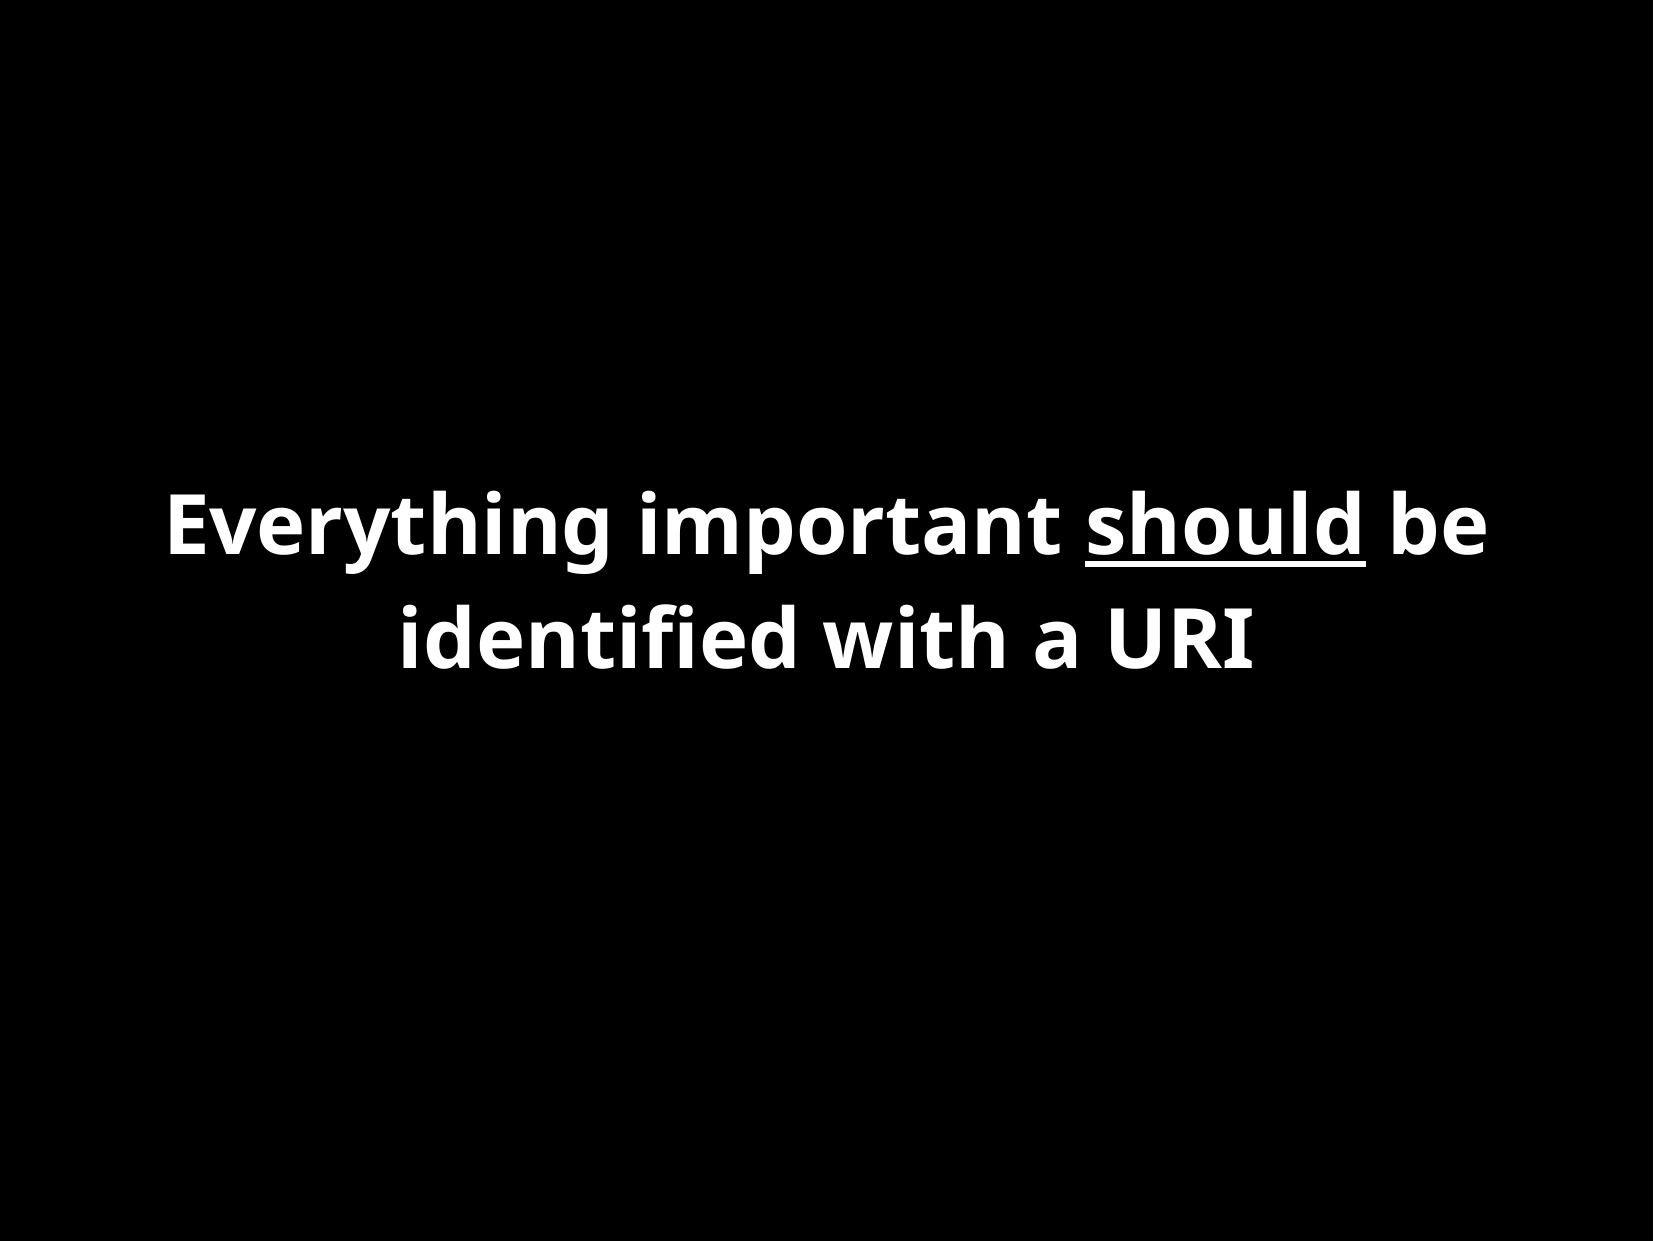

# Everything important should be identified with a URI